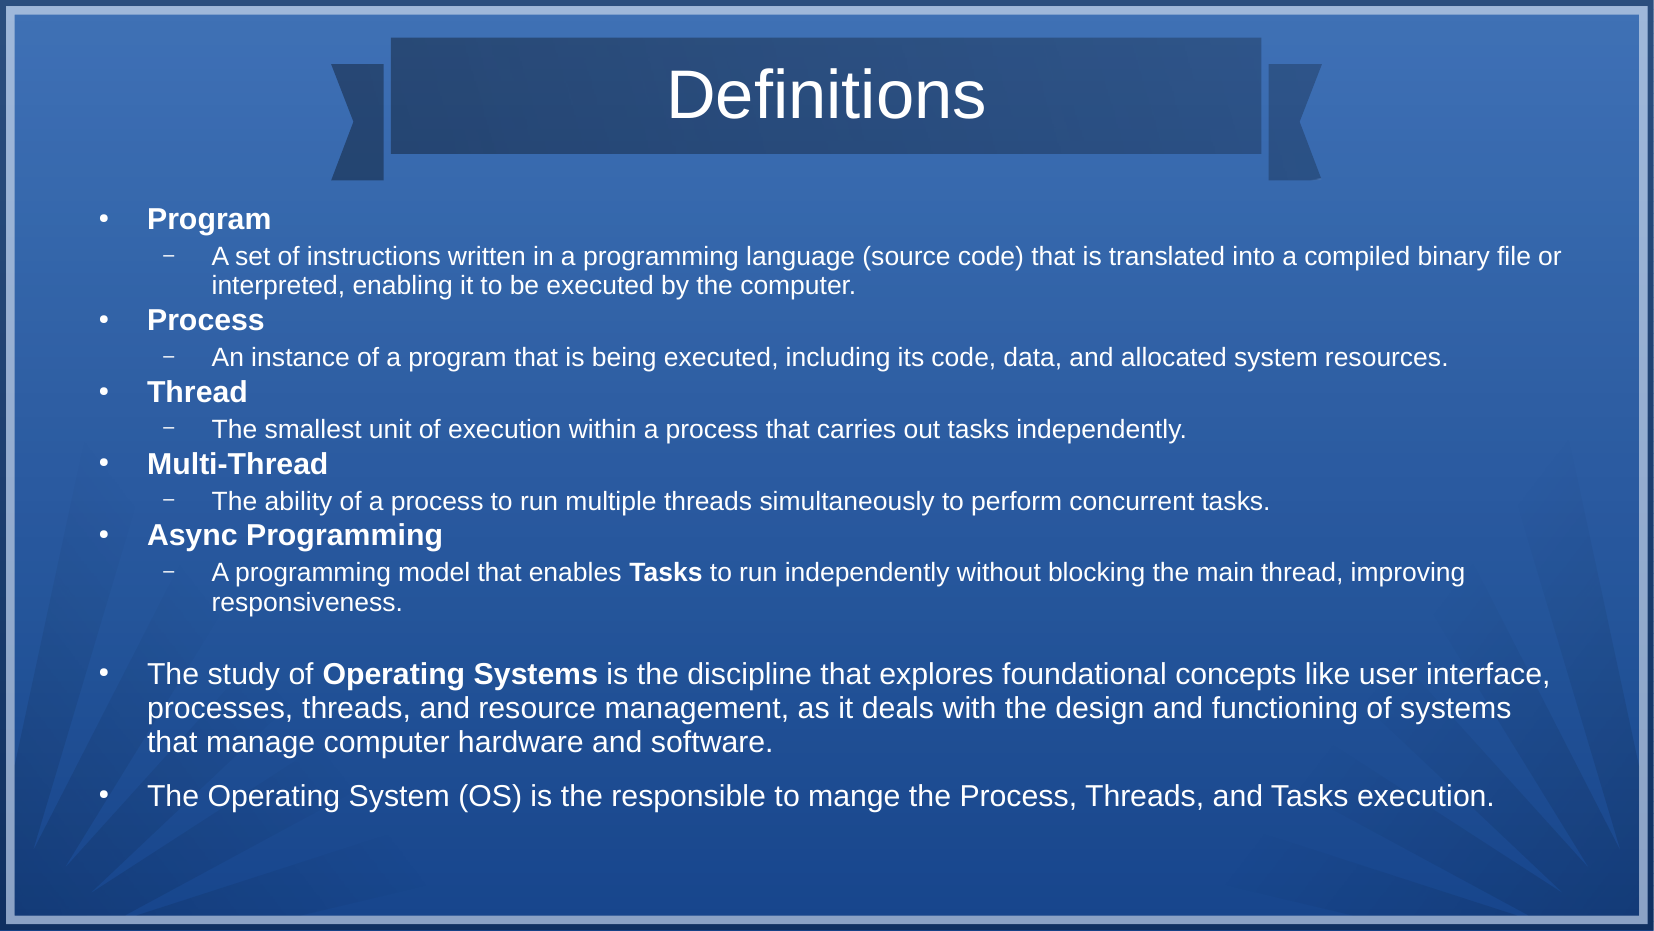

# Definitions
Program
A set of instructions written in a programming language (source code) that is translated into a compiled binary file or interpreted, enabling it to be executed by the computer.
Process
An instance of a program that is being executed, including its code, data, and allocated system resources.
Thread
The smallest unit of execution within a process that carries out tasks independently.
Multi-Thread
The ability of a process to run multiple threads simultaneously to perform concurrent tasks.
Async Programming
A programming model that enables Tasks to run independently without blocking the main thread, improving responsiveness.
The study of Operating Systems is the discipline that explores foundational concepts like user interface, processes, threads, and resource management, as it deals with the design and functioning of systems that manage computer hardware and software.
The Operating System (OS) is the responsible to mange the Process, Threads, and Tasks execution.